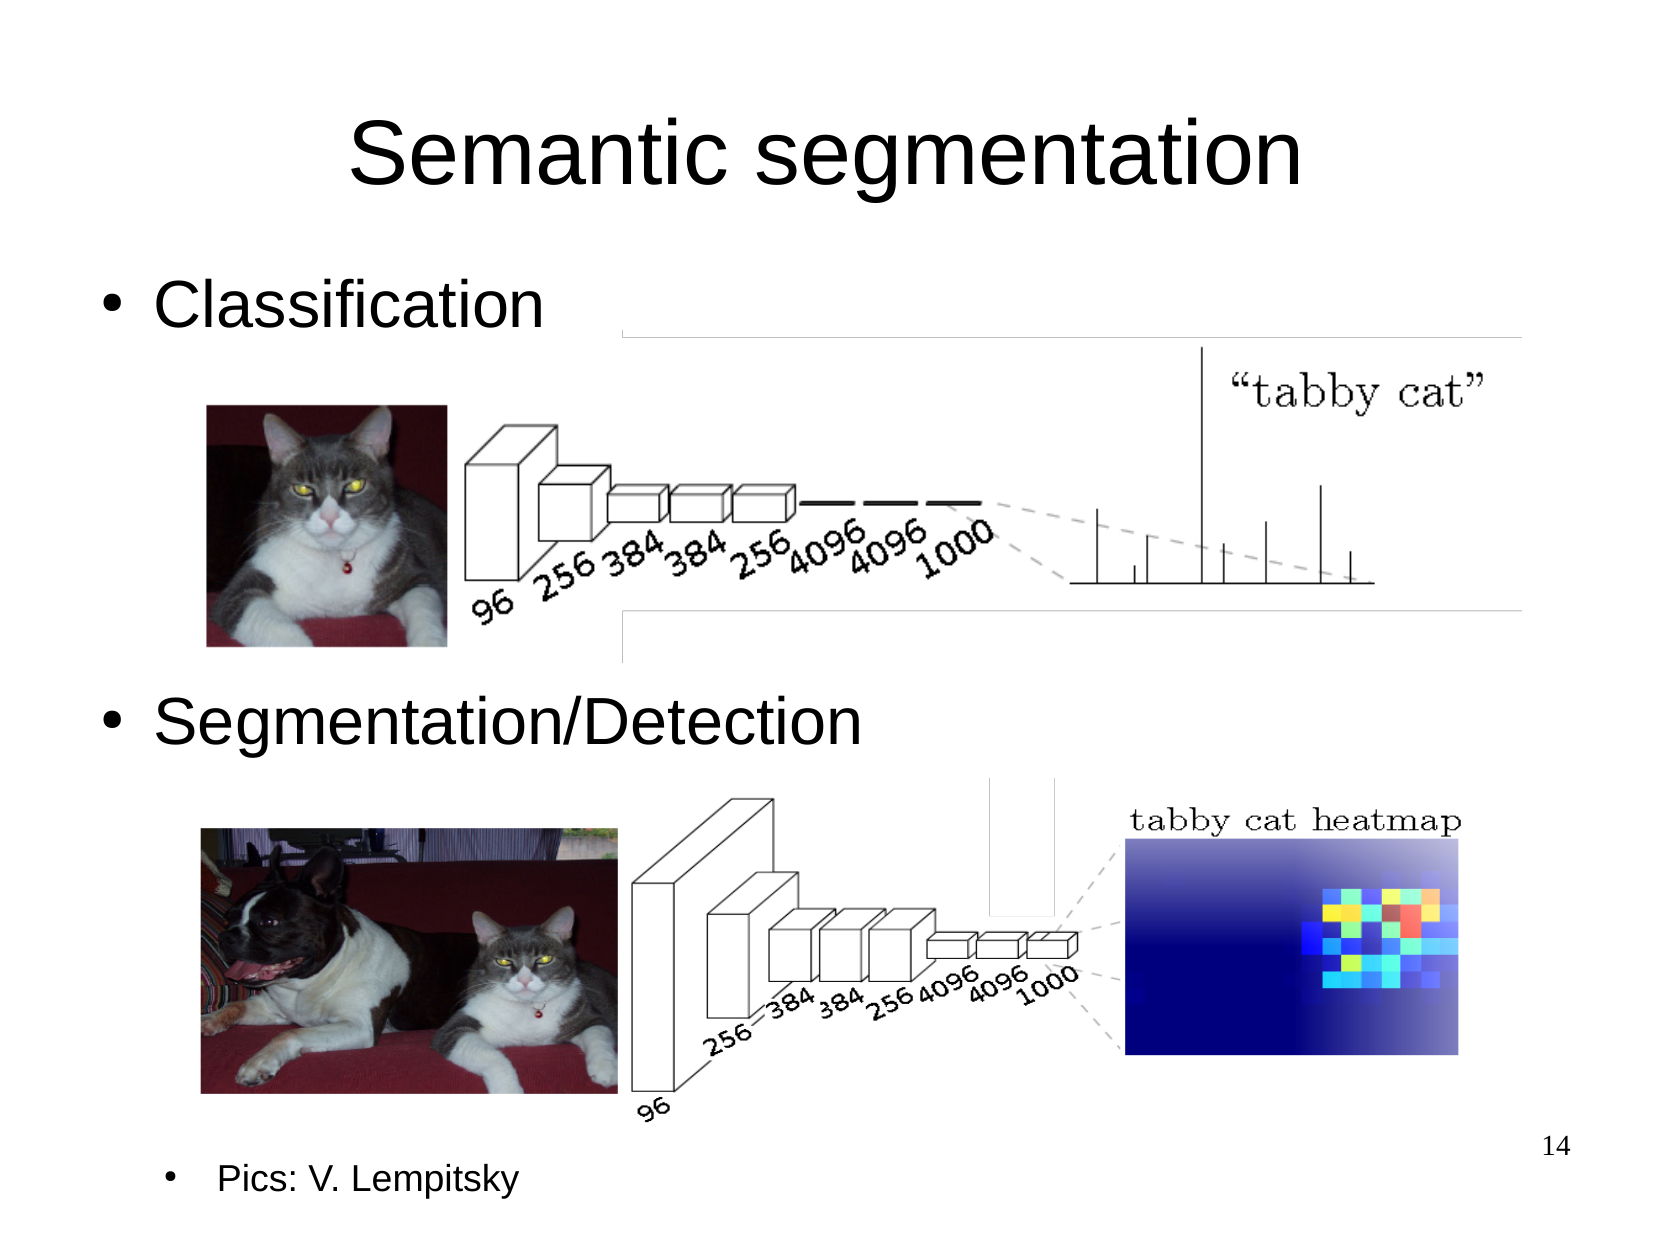

# Semantic segmentation
Classification
Segmentation/Detection
14
Pics: V. Lempitsky